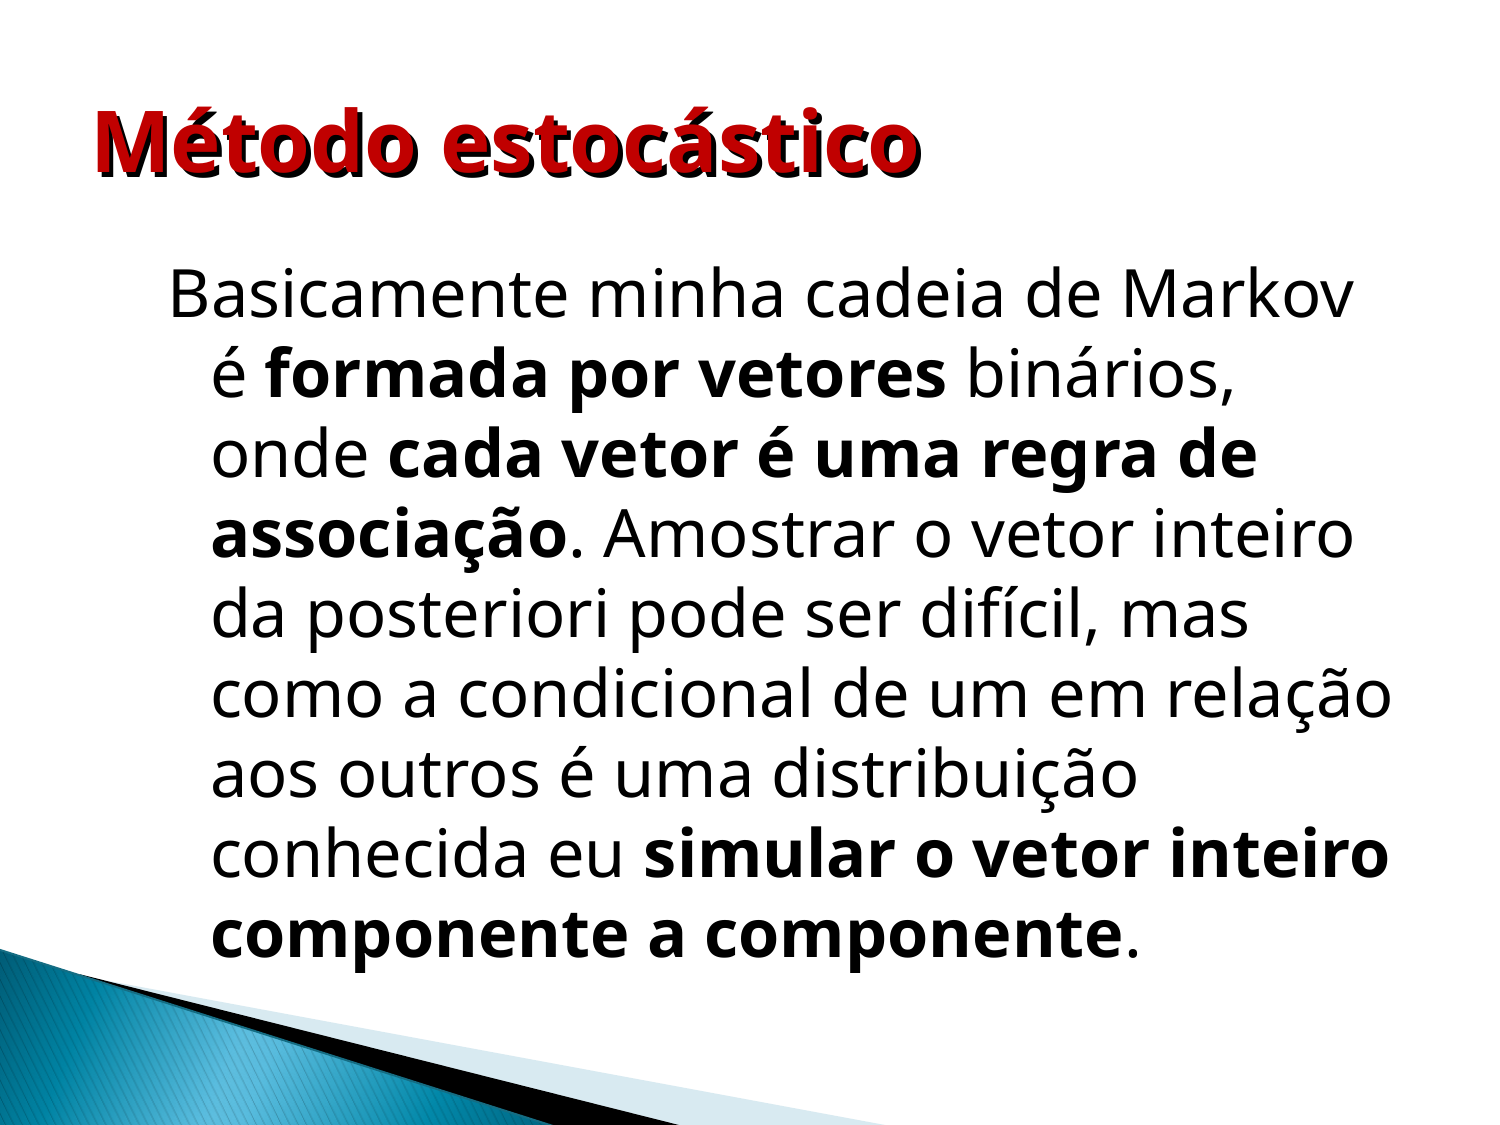

Método estocástico
# Basicamente minha cadeia de Markov é formada por vetores binários, onde cada vetor é uma regra de associação. Amostrar o vetor inteiro da posteriori pode ser difícil, mas como a condicional de um em relação aos outros é uma distribuição conhecida eu simular o vetor inteiro componente a componente.